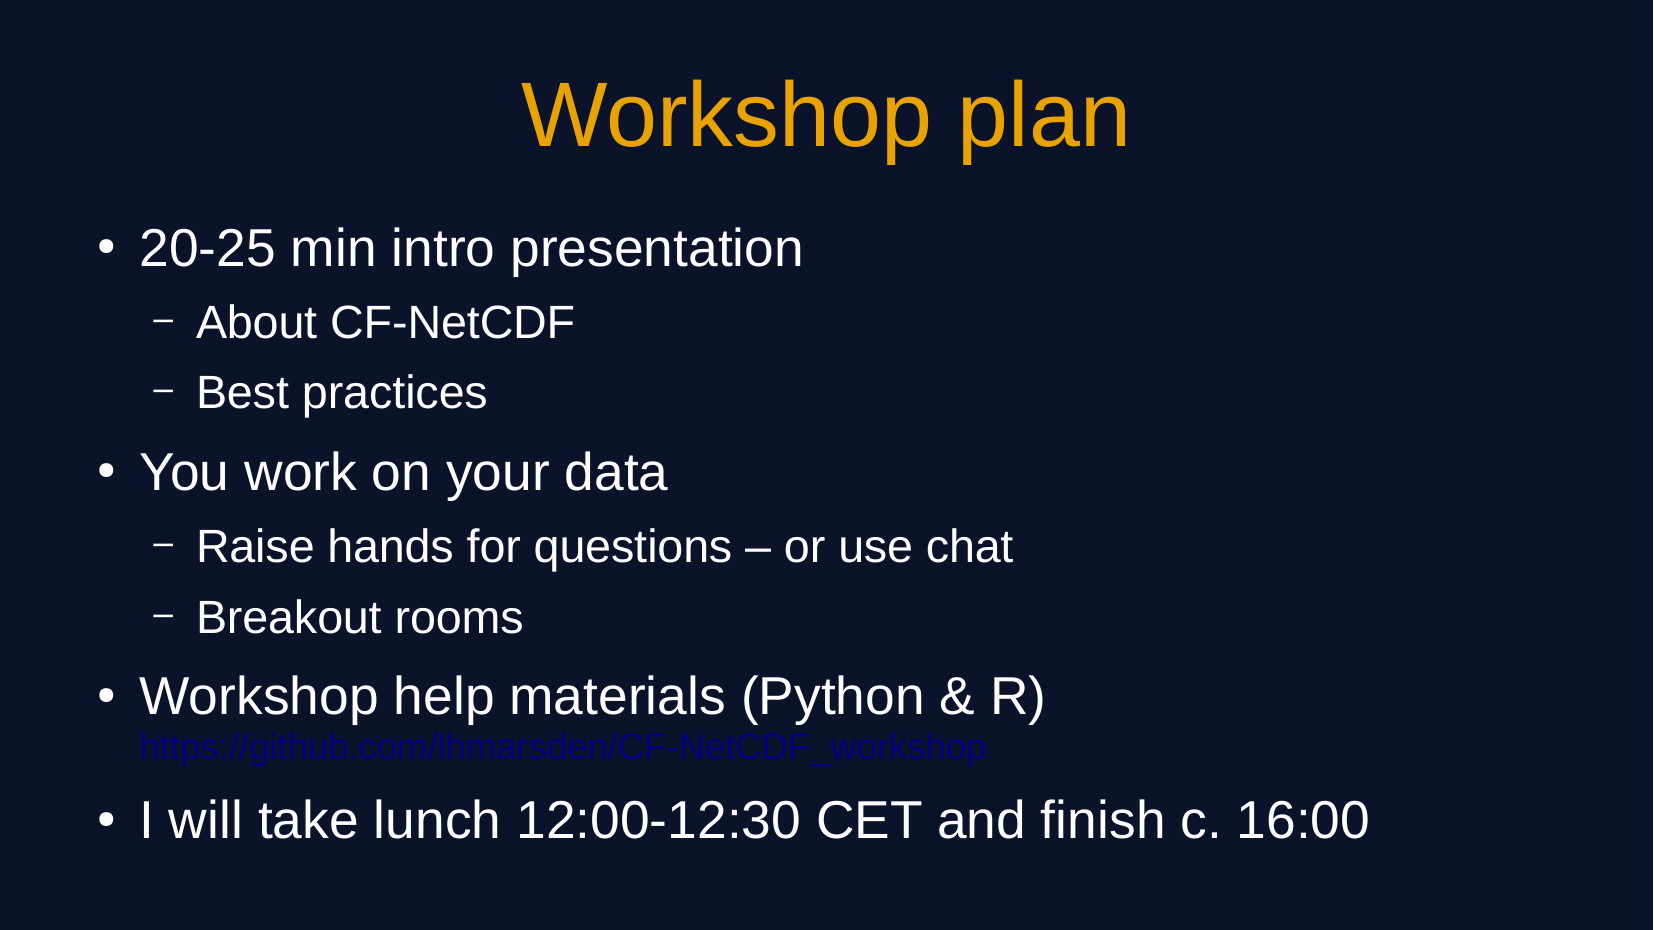

# Workshop plan
20-25 min intro presentation
About CF-NetCDF
Best practices
You work on your data
Raise hands for questions – or use chat
Breakout rooms
Workshop help materials (Python & R) https://github.com/lhmarsden/CF-NetCDF_workshop
I will take lunch 12:00-12:30 CET and finish c. 16:00